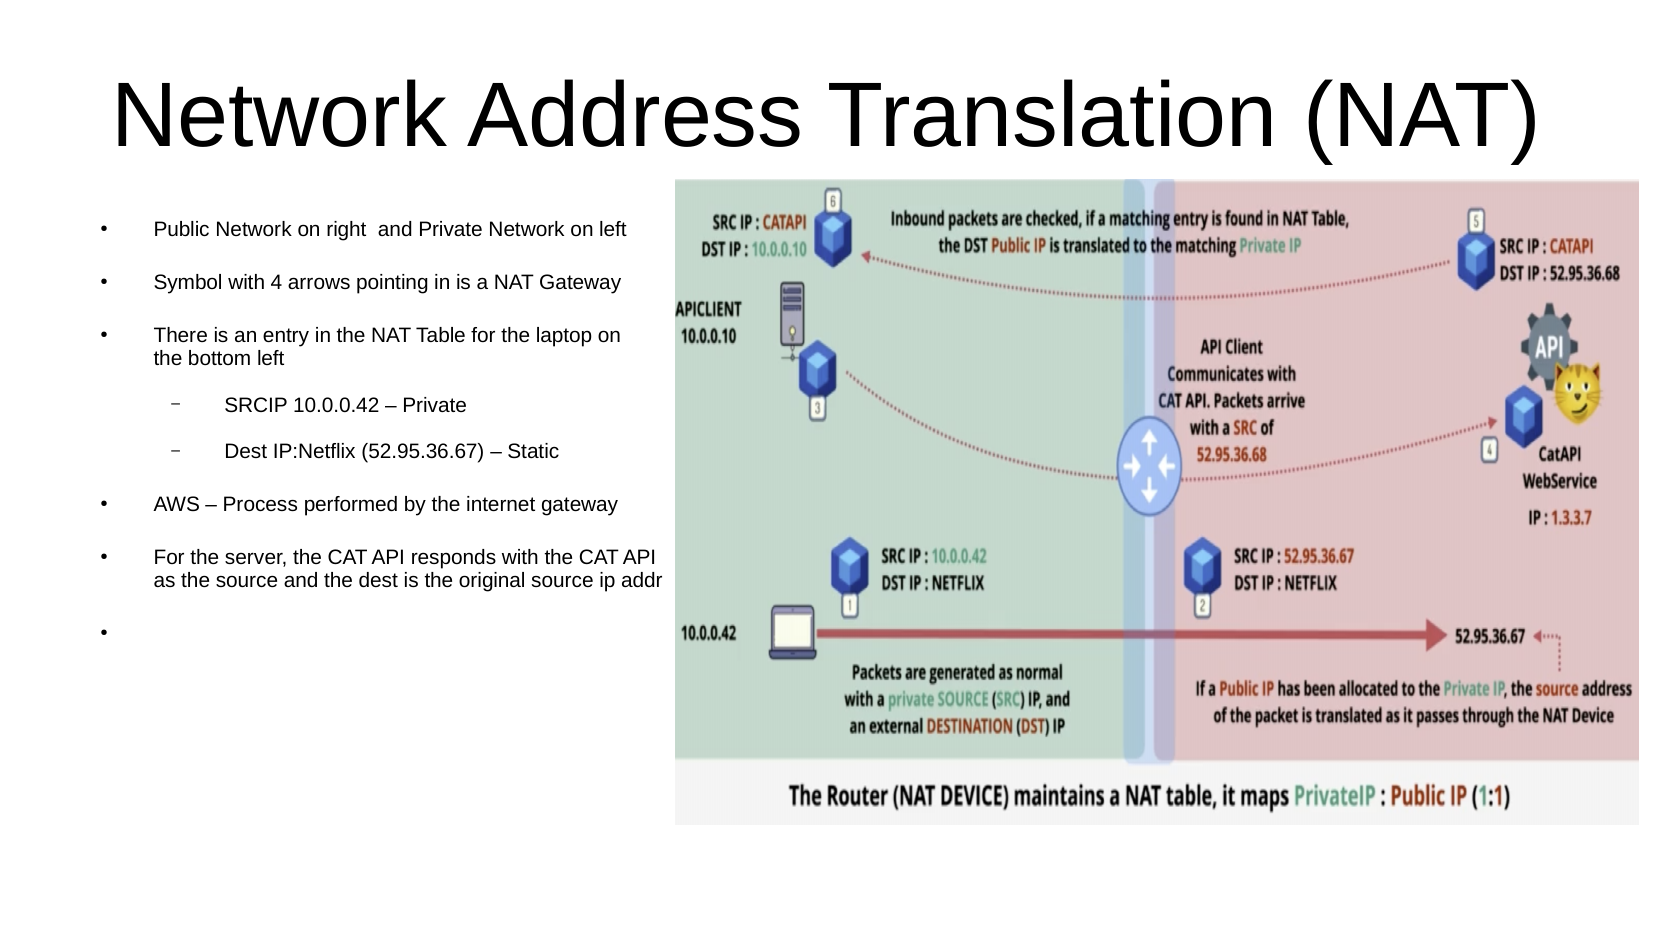

# Network Address Translation (NAT)
Public Network on right and Private Network on left
Symbol with 4 arrows pointing in is a NAT Gateway
There is an entry in the NAT Table for the laptop on
the bottom left
SRCIP 10.0.0.42 – Private
Dest IP:Netflix (52.95.36.67) – Static
AWS – Process performed by the internet gateway
For the server, the CAT API responds with the CAT API
as the source and the dest is the original source ip addr